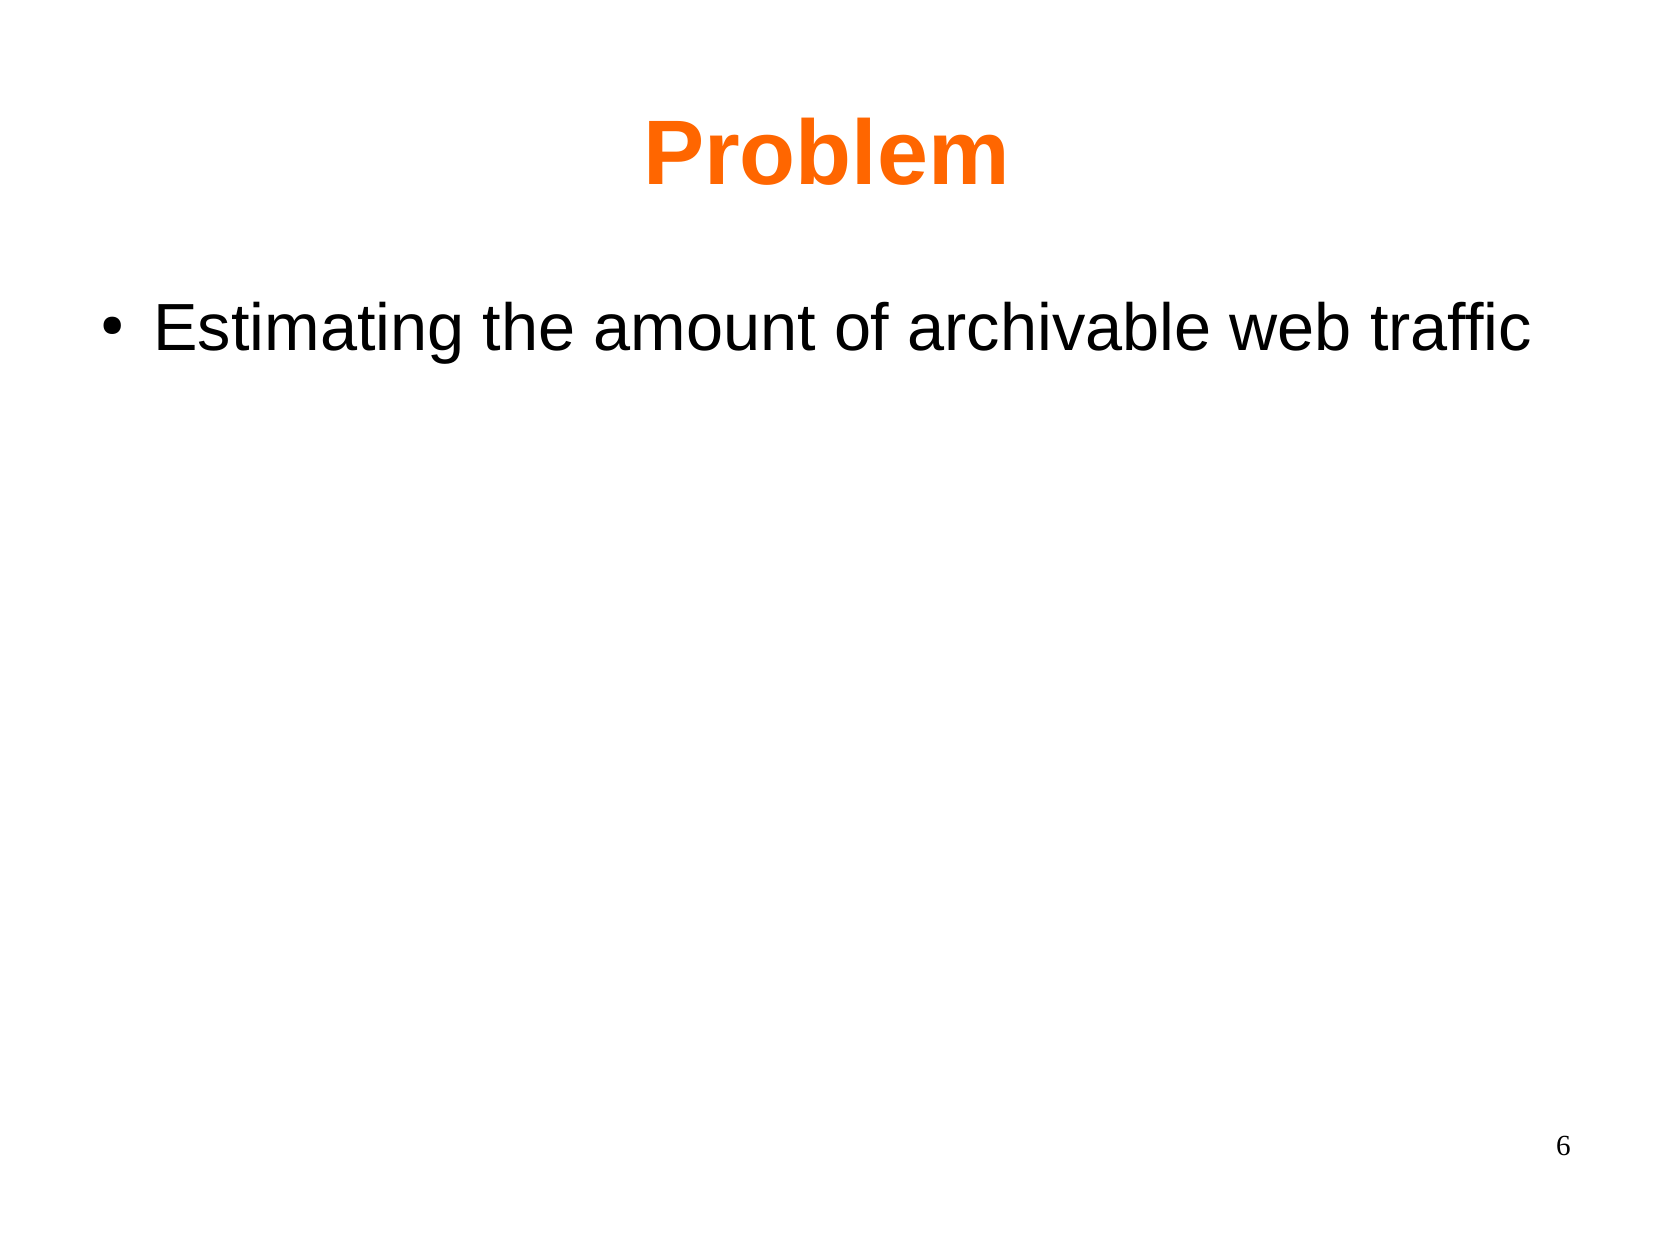

# Problem
Estimating the amount of archivable web traffic
6